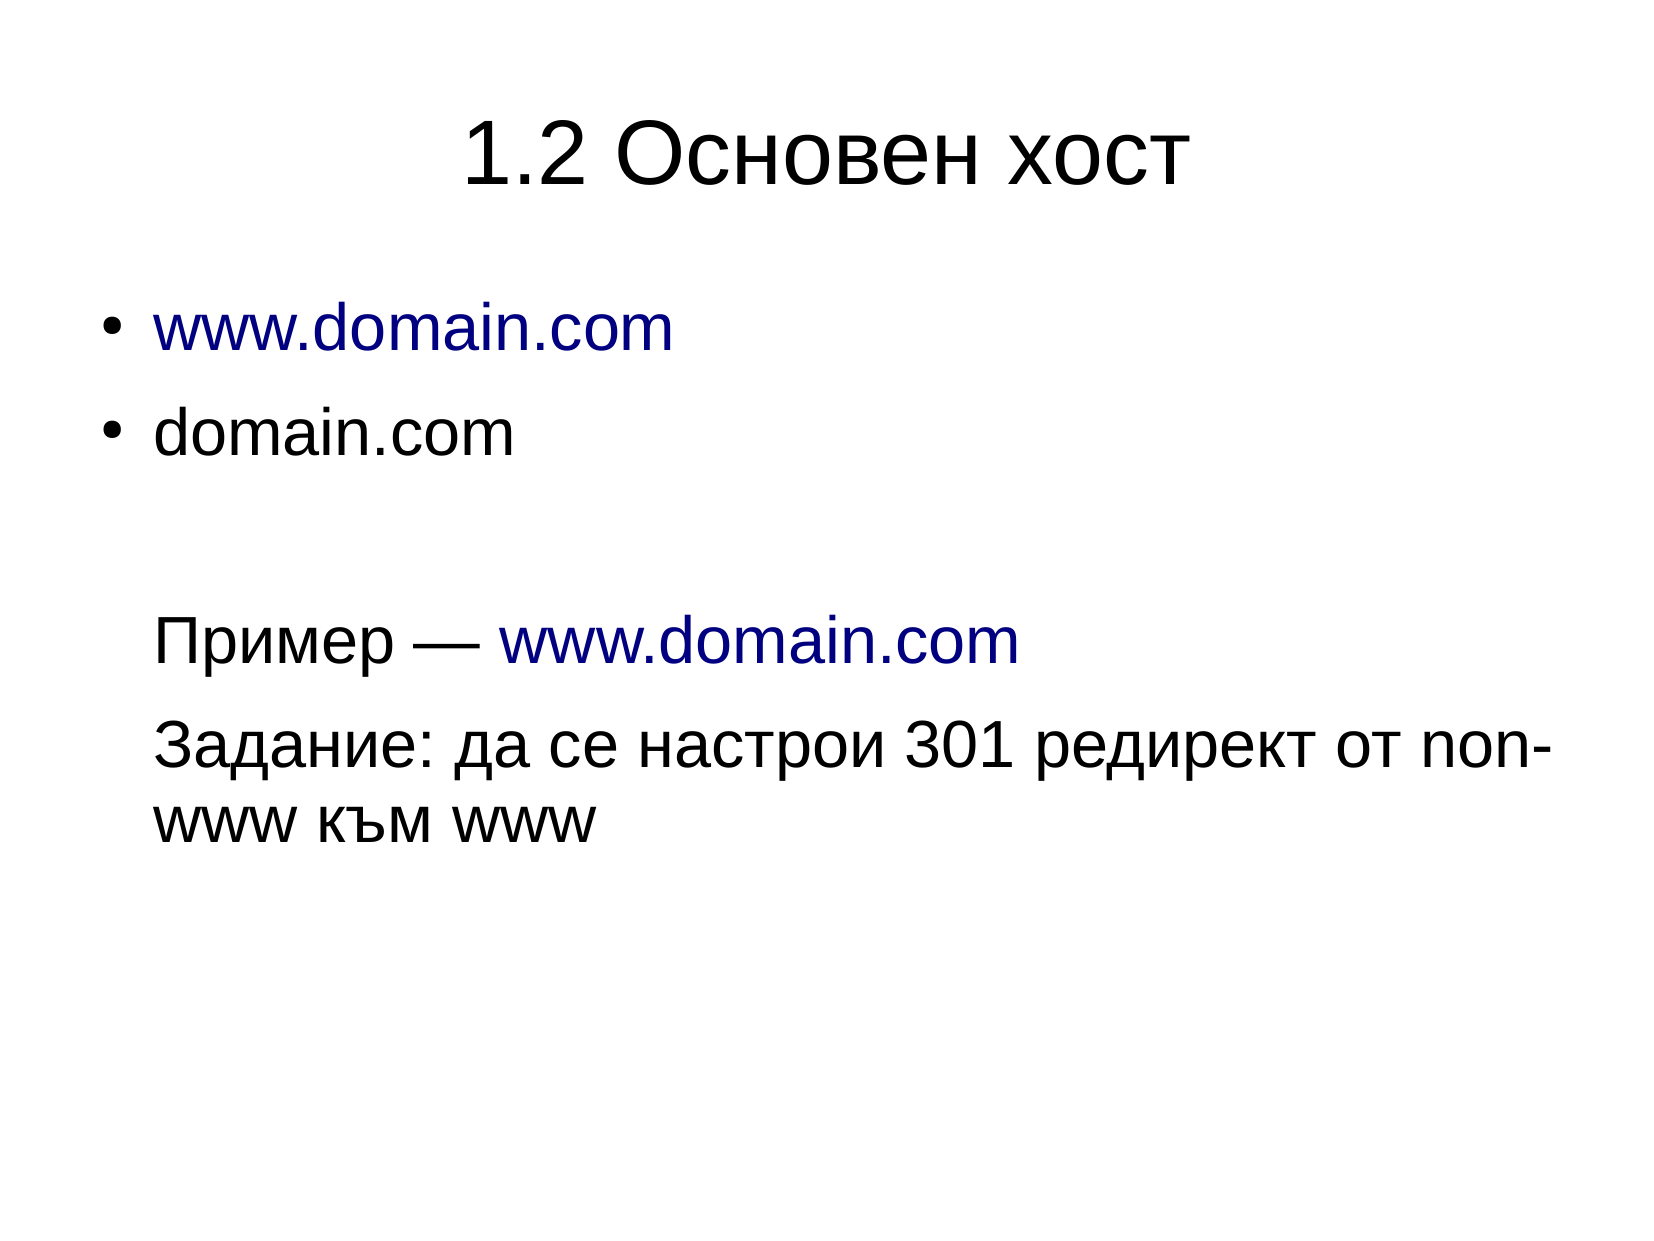

# 1.2 Основен хост
www.domain.com
domain.com
Пример — www.domain.com
Задание: да се настрои 301 редирект от non-www към www